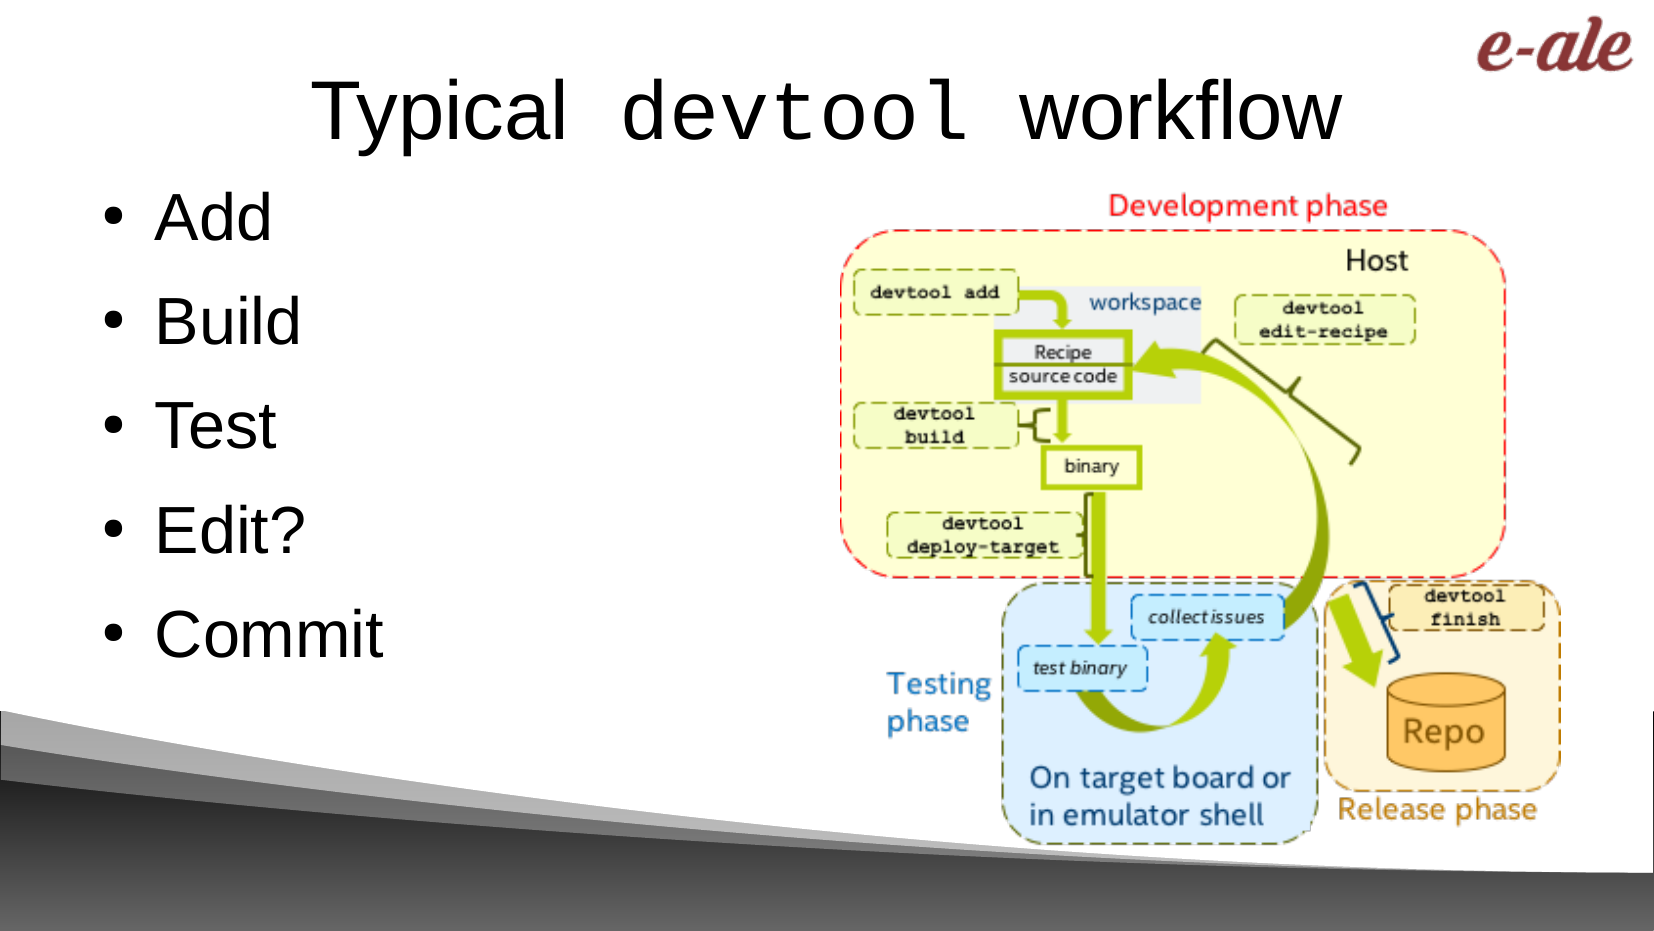

# Typical devtool workflow
Add
Build
Test
Edit?
Commit